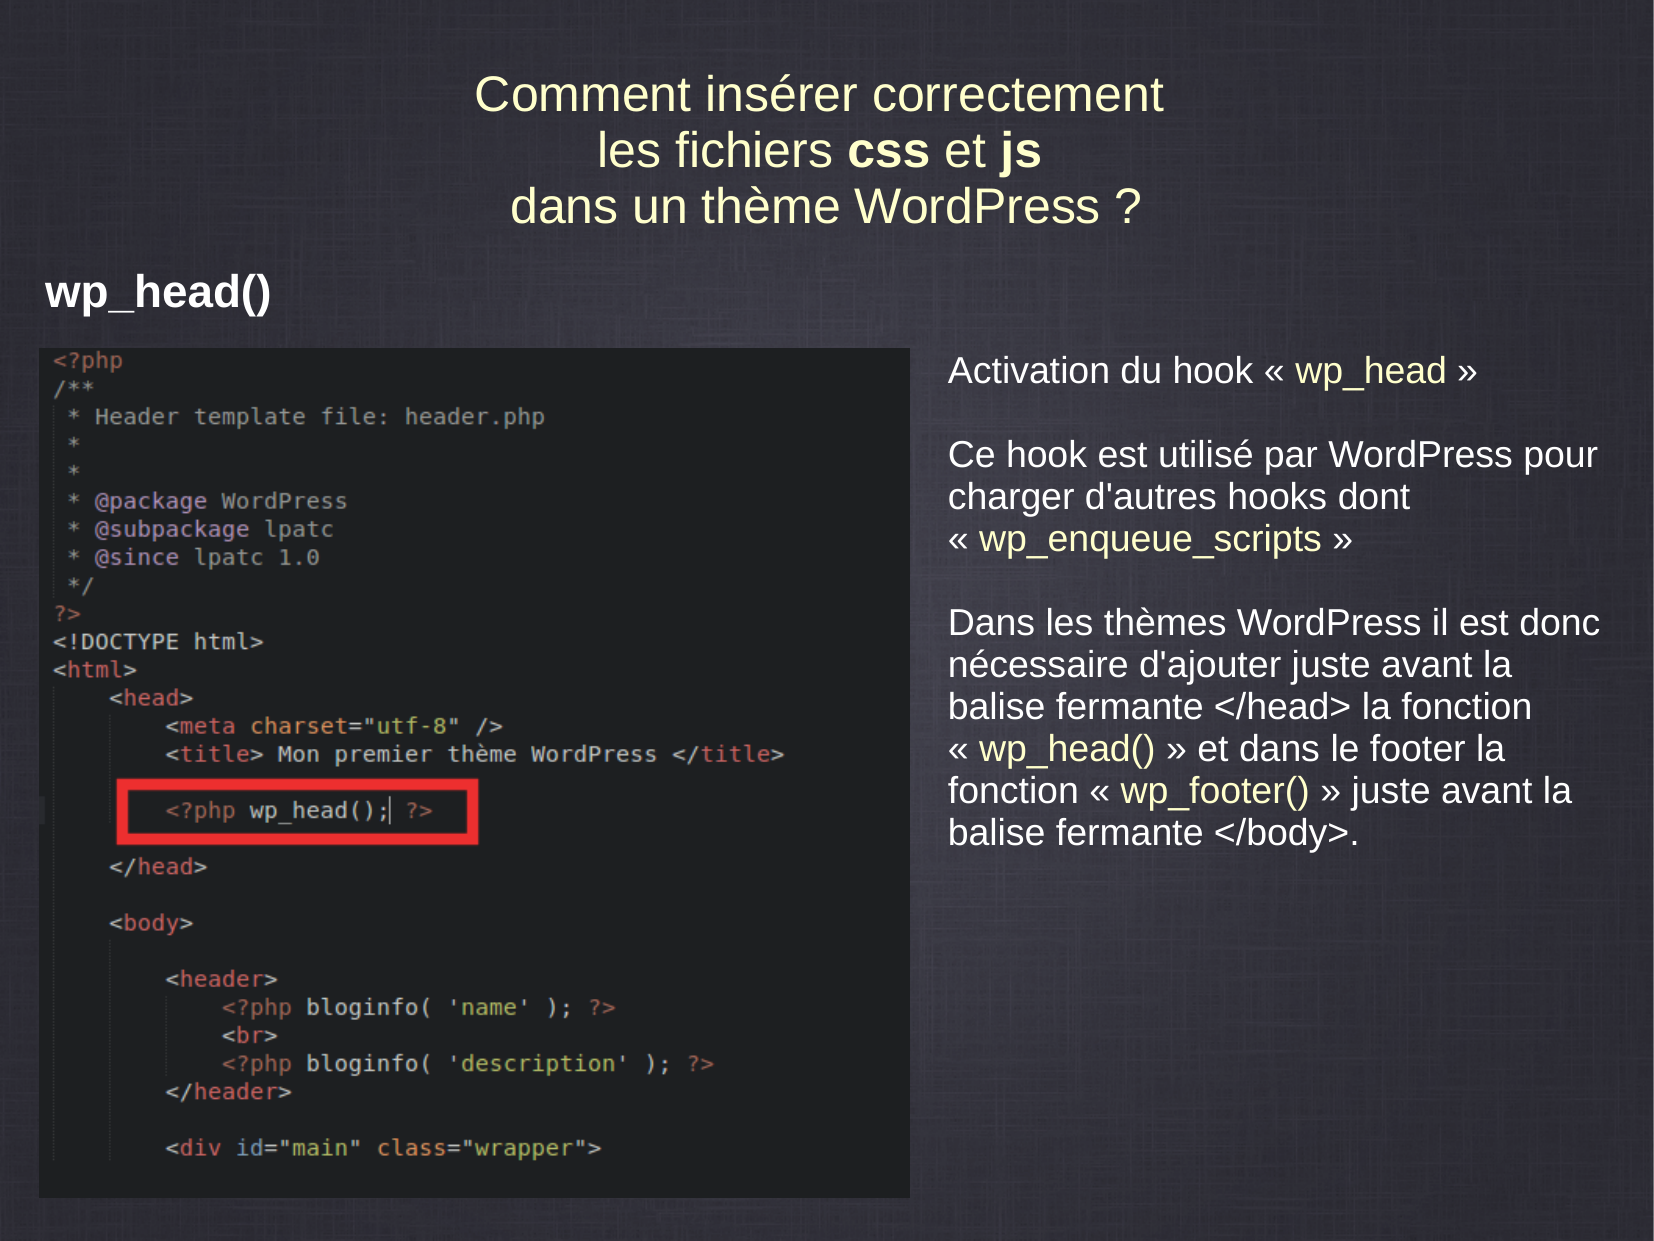

Comment insérer correctement
les fichiers css et js
dans un thème WordPress ?
wp_head()
Activation du hook « wp_head »
Ce hook est utilisé par WordPress pour charger d'autres hooks dont « wp_enqueue_scripts »
Dans les thèmes WordPress il est donc nécessaire d'ajouter juste avant la balise fermante </head> la fonction « wp_head() » et dans le footer la fonction « wp_footer() » juste avant la balise fermante </body>.